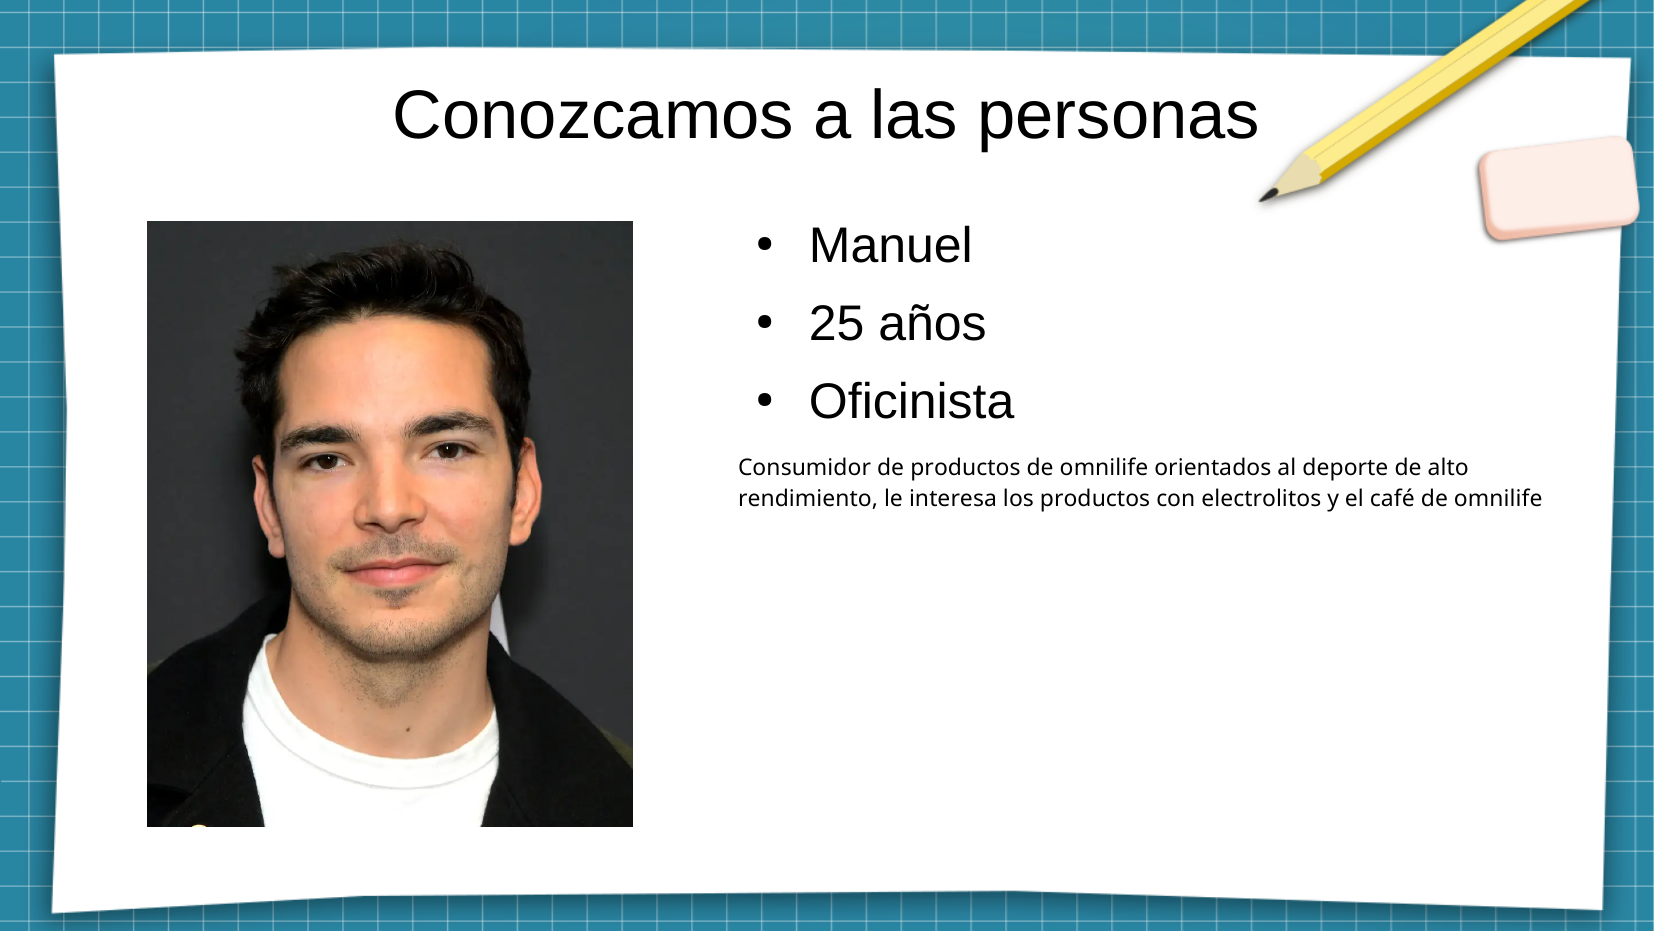

# Conozcamos a las personas
Manuel
25 años
Oficinista
Consumidor de productos de omnilife orientados al deporte de alto rendimiento, le interesa los productos con electrolitos y el café de omnilife